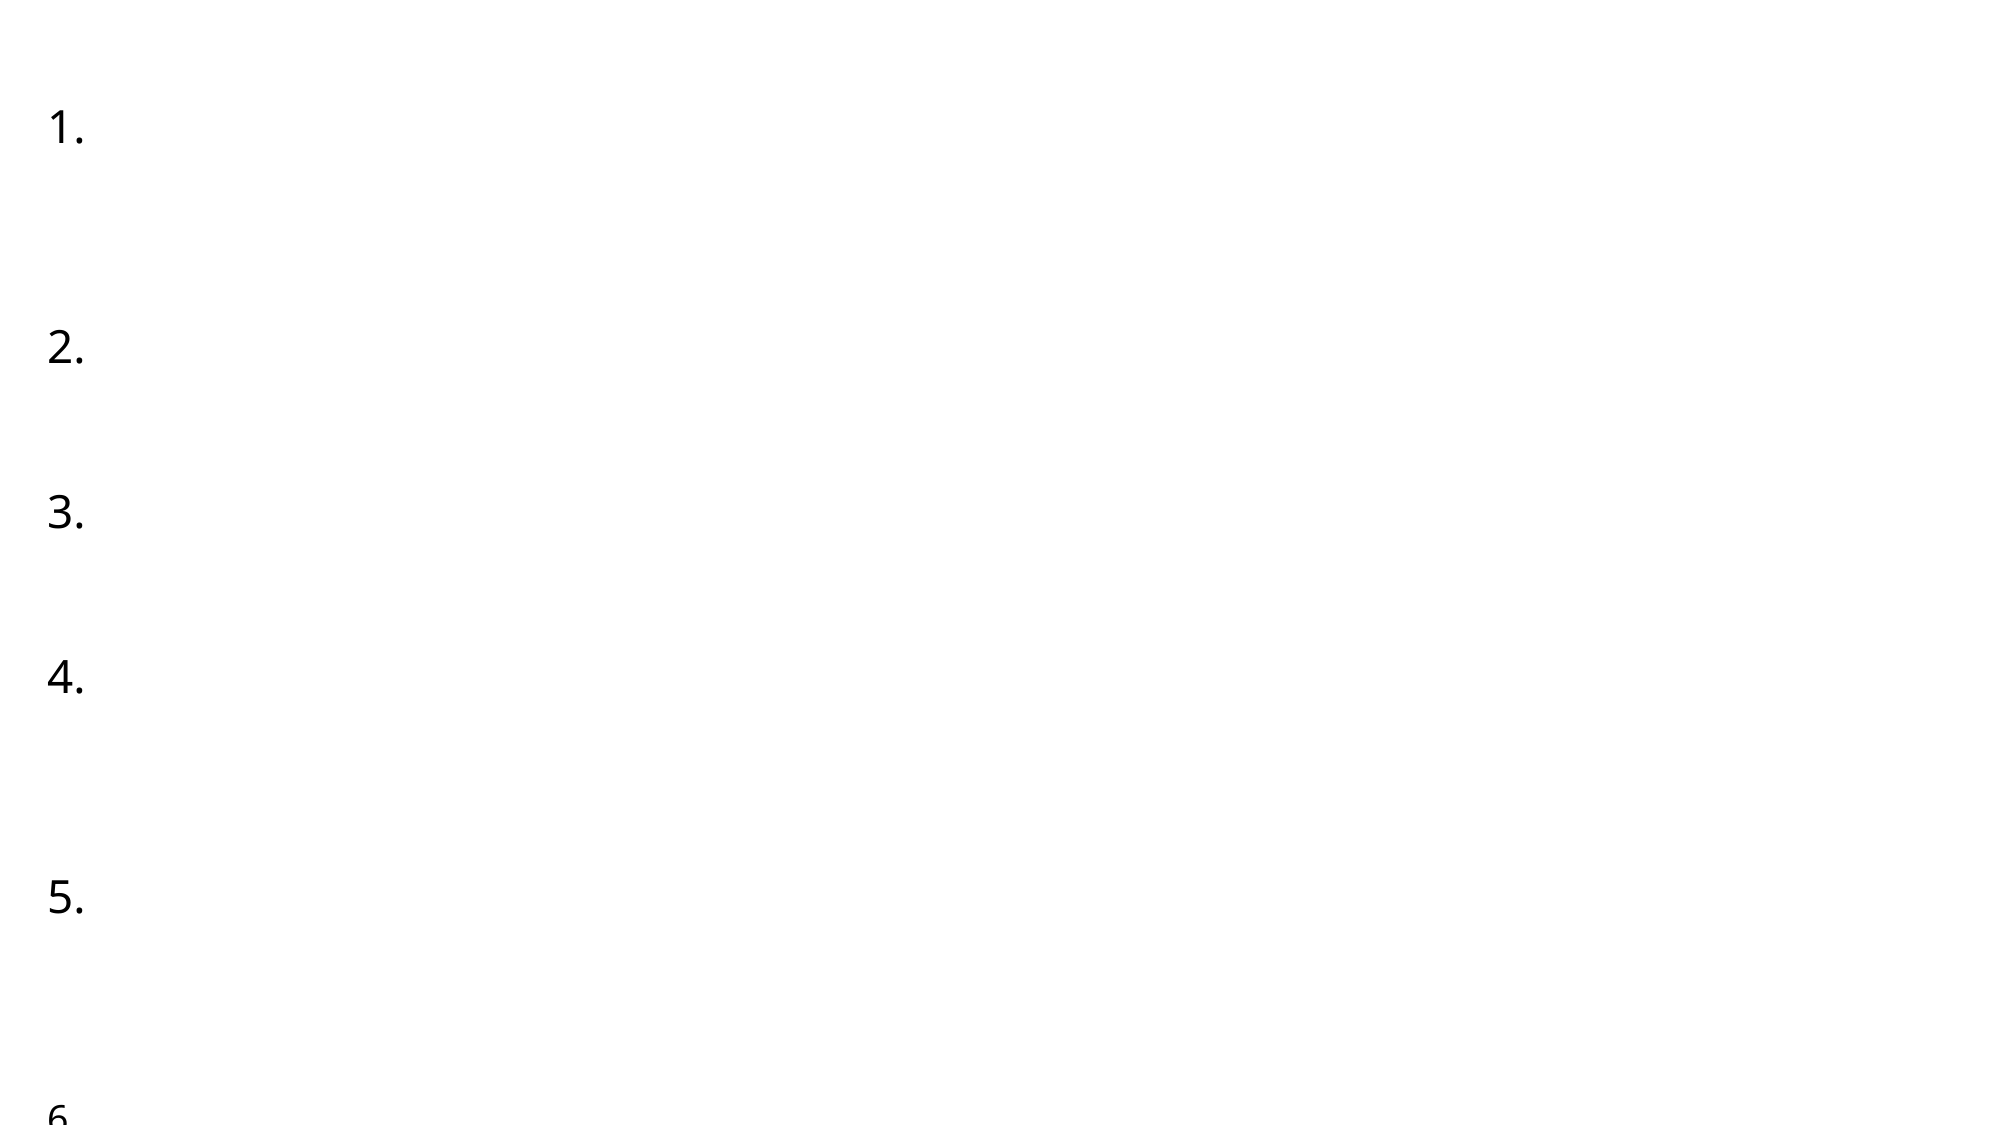

Conclusion:
 Analysis for women category suggests us to have more women personnel in our police services and there should me more patrolling vans in the areas like Dwarka, East, and West districts. Also, we should have more CCTV surveillance in the areas where population is sparsely located.
Analysis of crimes against children suggests us that outer, north-east, north-west, Rohini, Dwarka are our Areas of Concerned and they need special attention to make these abodes safer for our future.
When it comes to trafficking in humans, Delhi allows us to be hopeful as we have seen a decline in the cases in last six years, still we need to have an attentive eye on Central , North-East, North-west areas.
Further analysis of homicides in Delhi city compels us to take all the districts evenly under the umbrella as the district wise analysis shows very slight differences in the cases whether the location is sparsely populated or congested. Overall number of homicides in last 6 years is 2491 which is scary.
In the last category we Analyzed that in the areas which are heavily populated thefts are more prevalent while which are sparsely populated, robbery, burglary and dacoity are more prevalent. All we can suggest with this is "Take Care of Your Wallet".